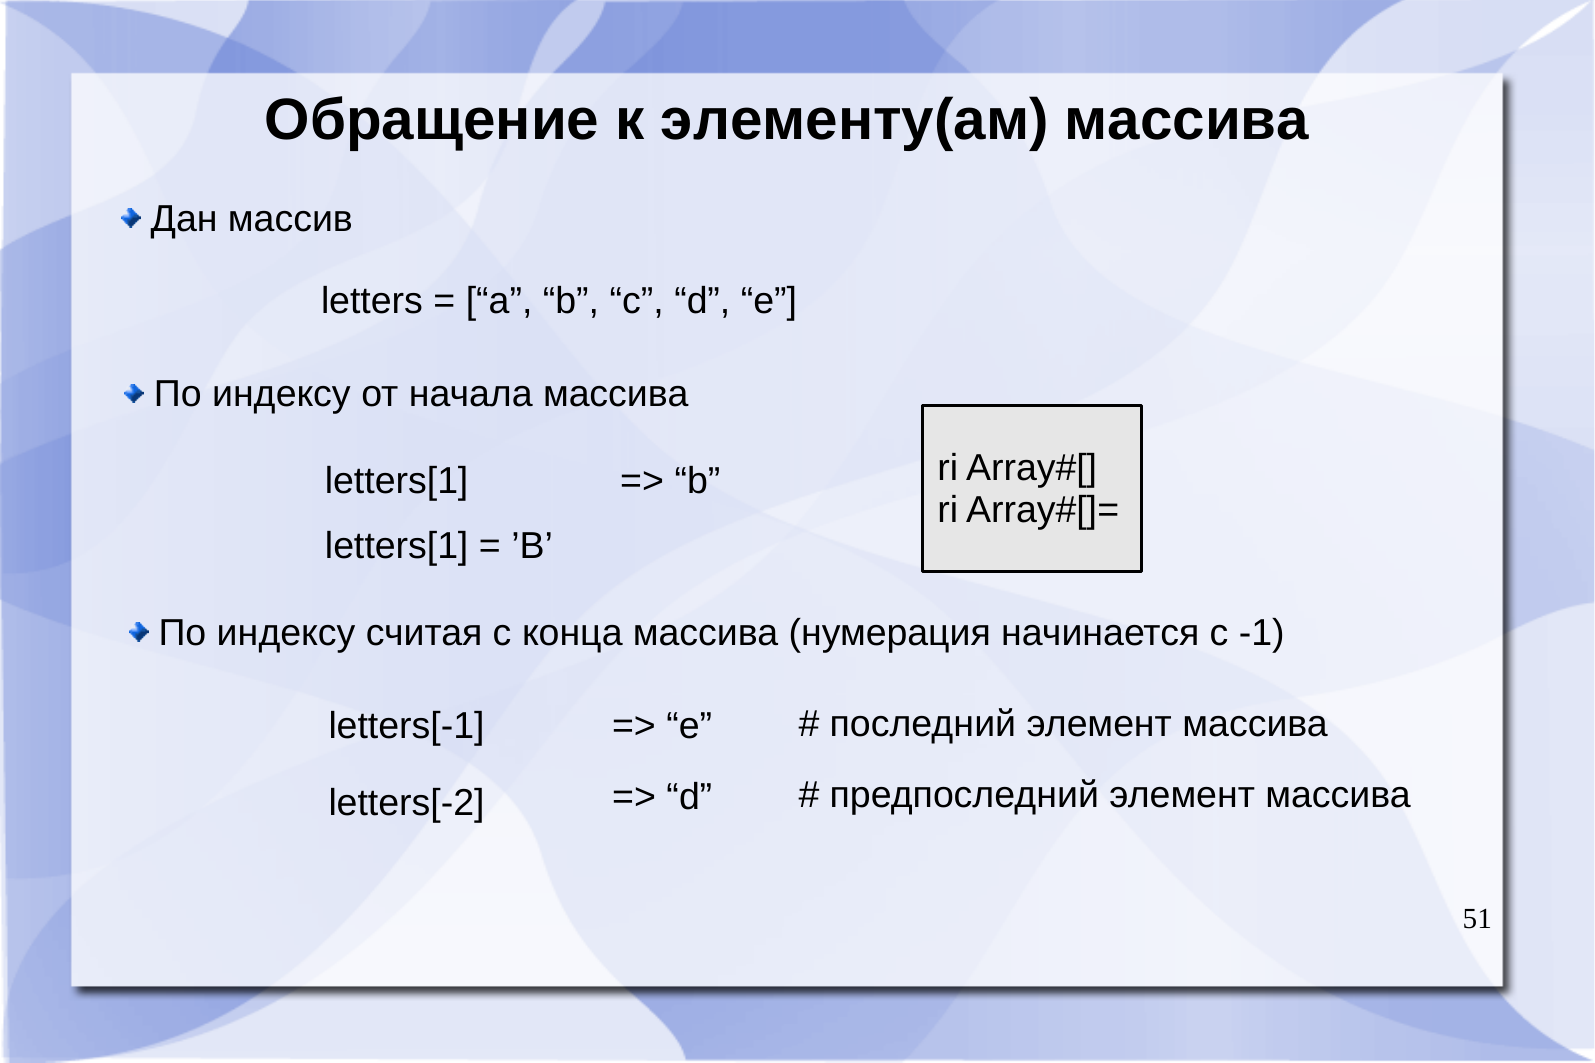

# Обращение к элементу(ам) массива
 Дан массив
letters = [“a”, “b”, “c”, “d”, “e”]
 По индексу от начала массива
ri Array#[]
ri Array#[]=
letters[1]
=> “b”
letters[1] = ’B’
 По индексу считая с конца массива (нумерация начинается с -1)
letters[-1]
letters[-2]
# последний элемент массива
=> “e”
# предпоследний элемент массива
=> “d”
51